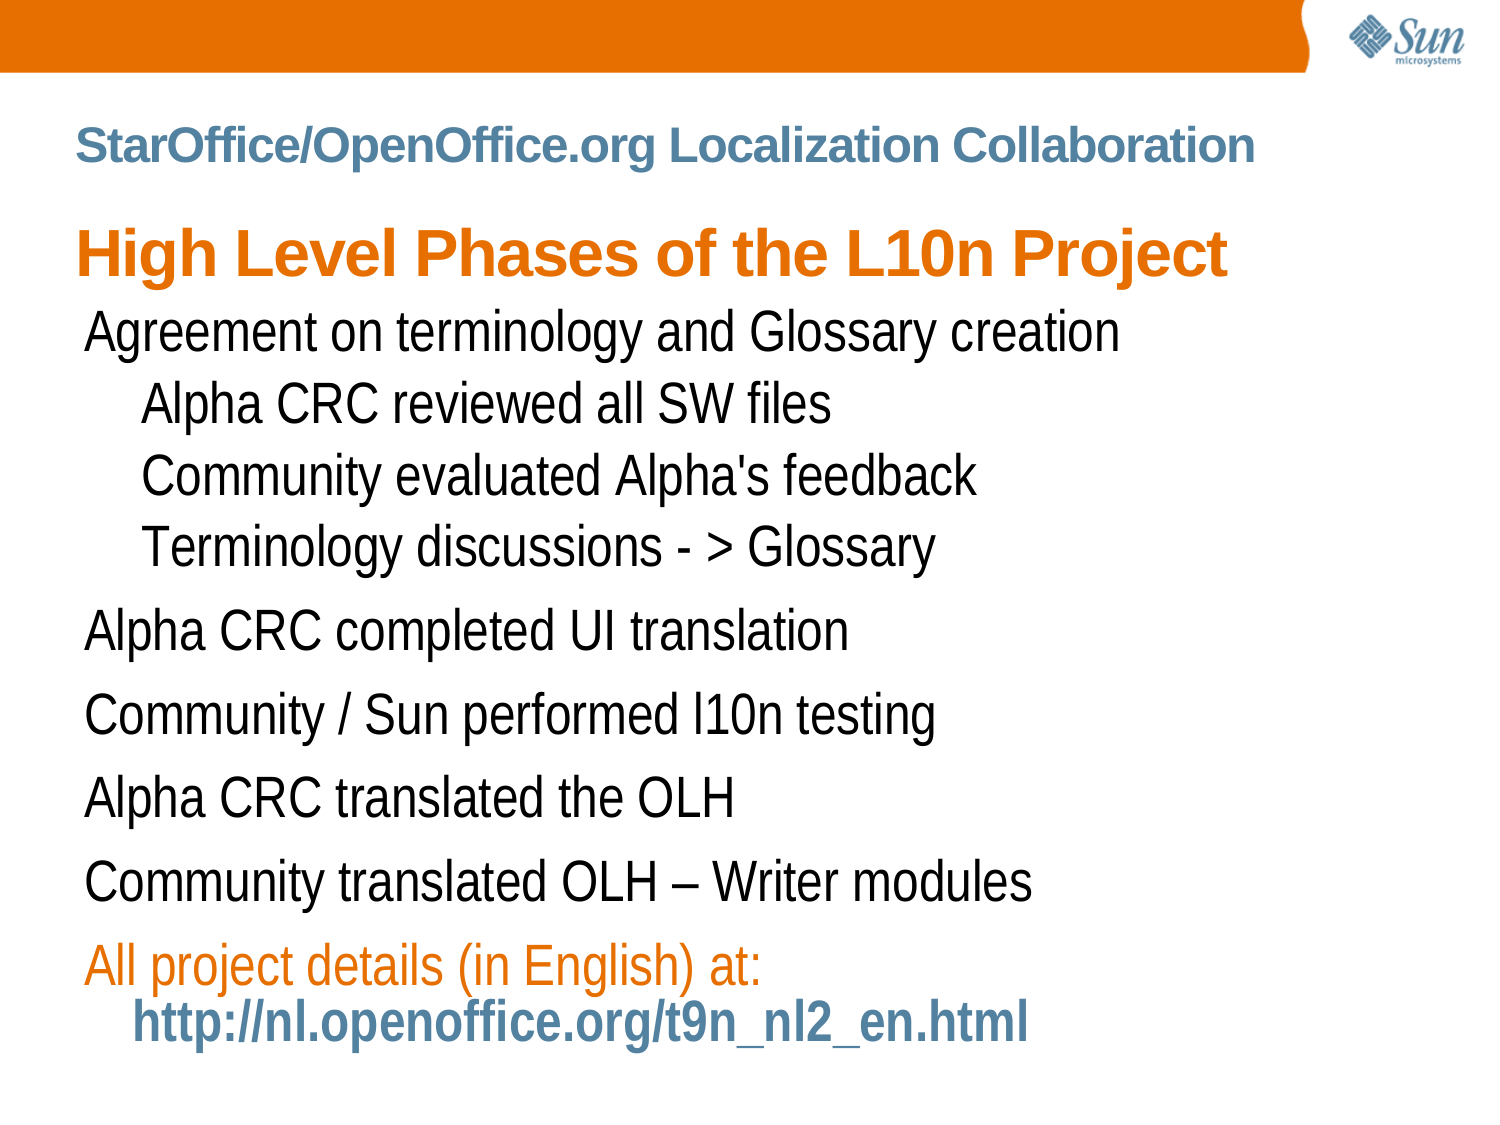

# StarOffice/OpenOffice.org Localization Collaboration High Level Phases of the L10n Project
Agreement on terminology and Glossary creation
Alpha CRC reviewed all SW files
Community evaluated Alpha's feedback
Terminology discussions - > Glossary
Alpha CRC completed UI translation
Community / Sun performed l10n testing
Alpha CRC translated the OLH
Community translated OLH – Writer modules
All project details (in English) at: http://nl.openoffice.org/t9n_nl2_en.html